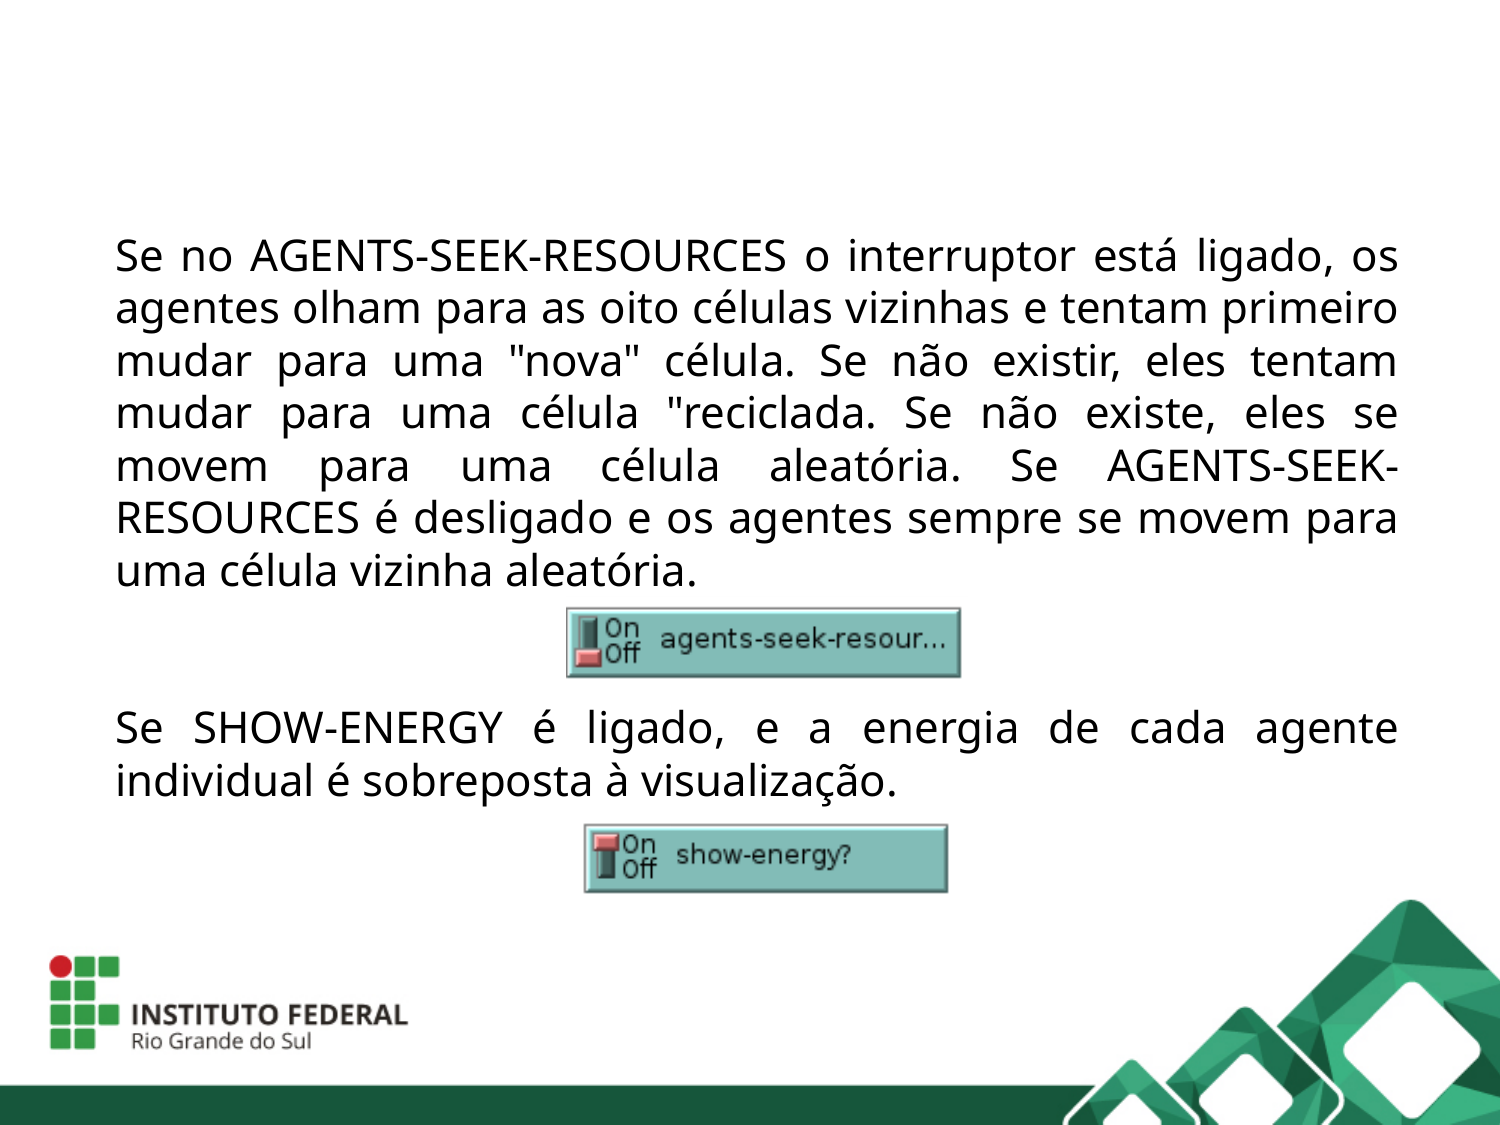

Se no AGENTS-SEEK-RESOURCES o interruptor está ligado, os agentes olham para as oito células vizinhas e tentam primeiro mudar para uma "nova" célula. Se não existir, eles tentam mudar para uma célula "reciclada. Se não existe, eles se movem para uma célula aleatória. Se AGENTS-SEEK-RESOURCES é desligado e os agentes sempre se movem para uma célula vizinha aleatória.
Se SHOW-ENERGY é ligado, e a energia de cada agente individual é sobreposta à visualização.